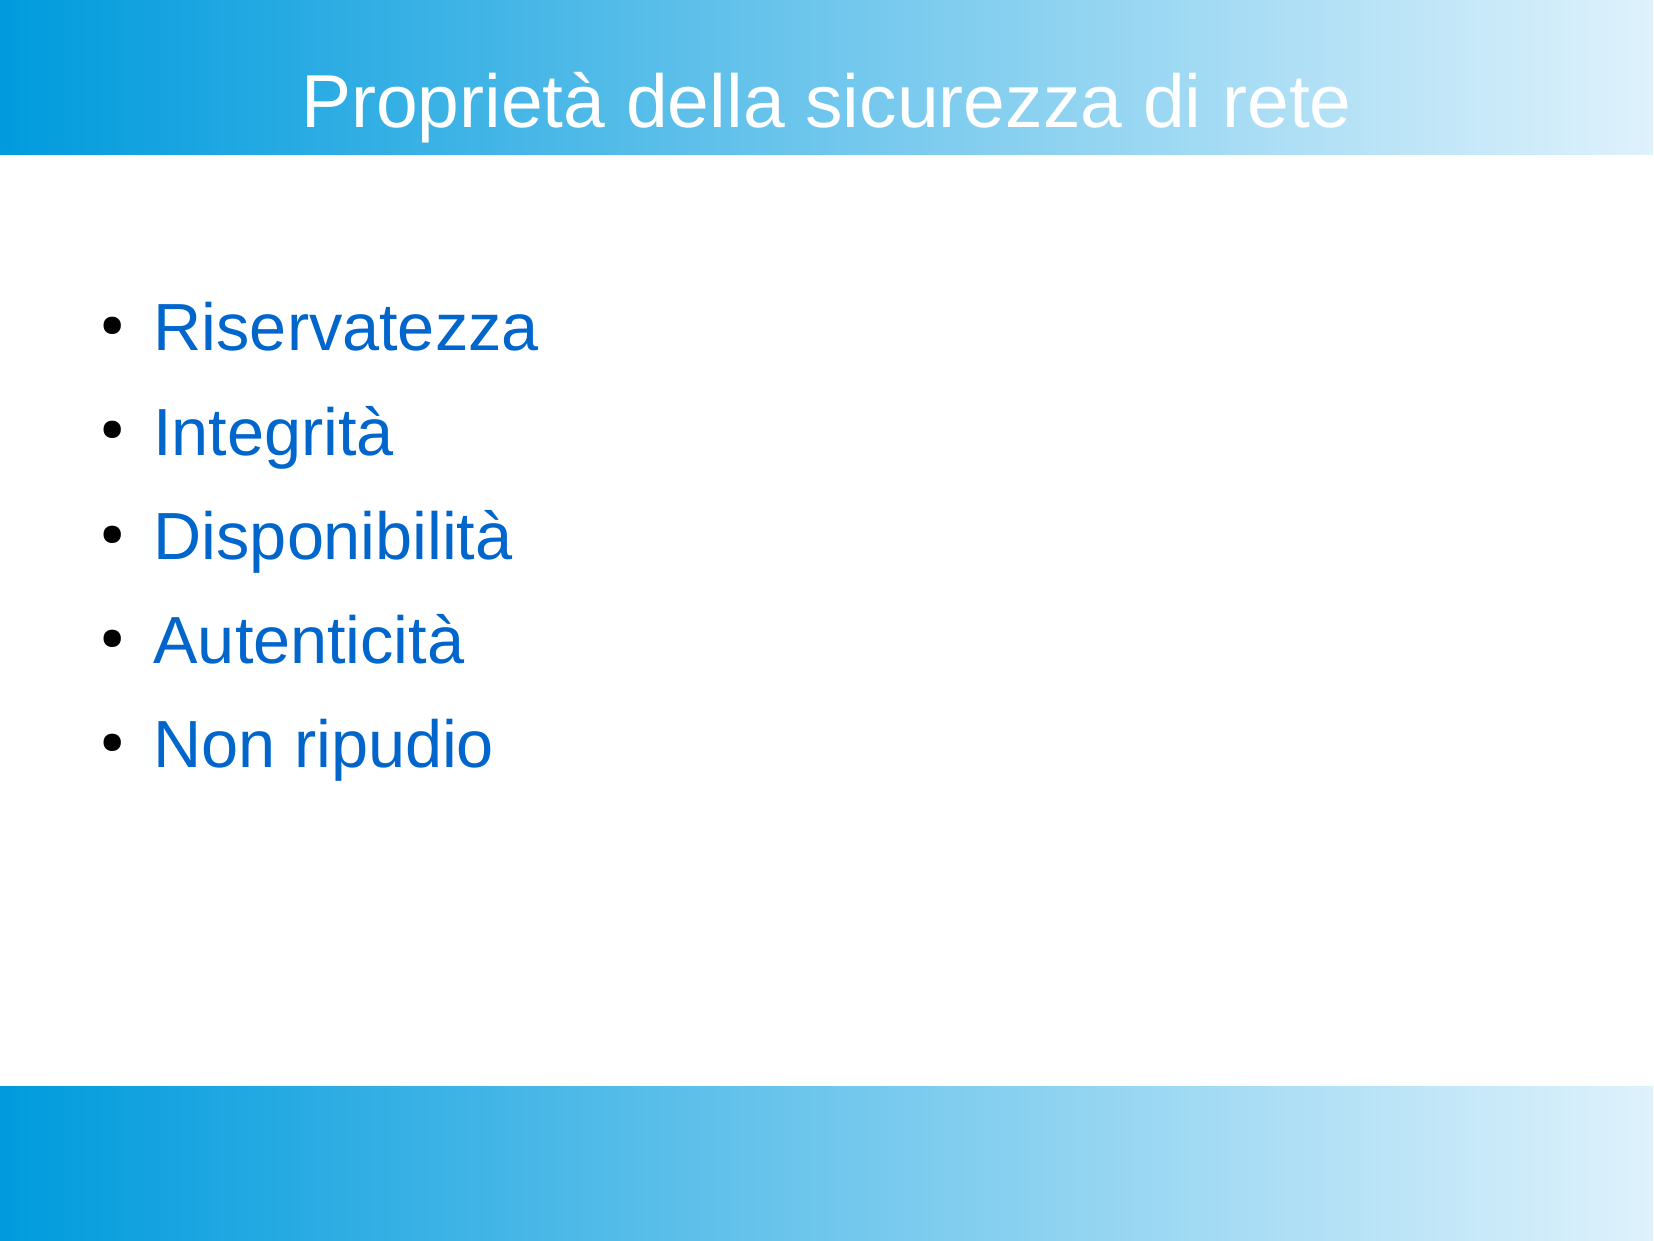

# Proprietà della sicurezza di rete
Riservatezza
Integrità
Disponibilità
Autenticità
Non ripudio